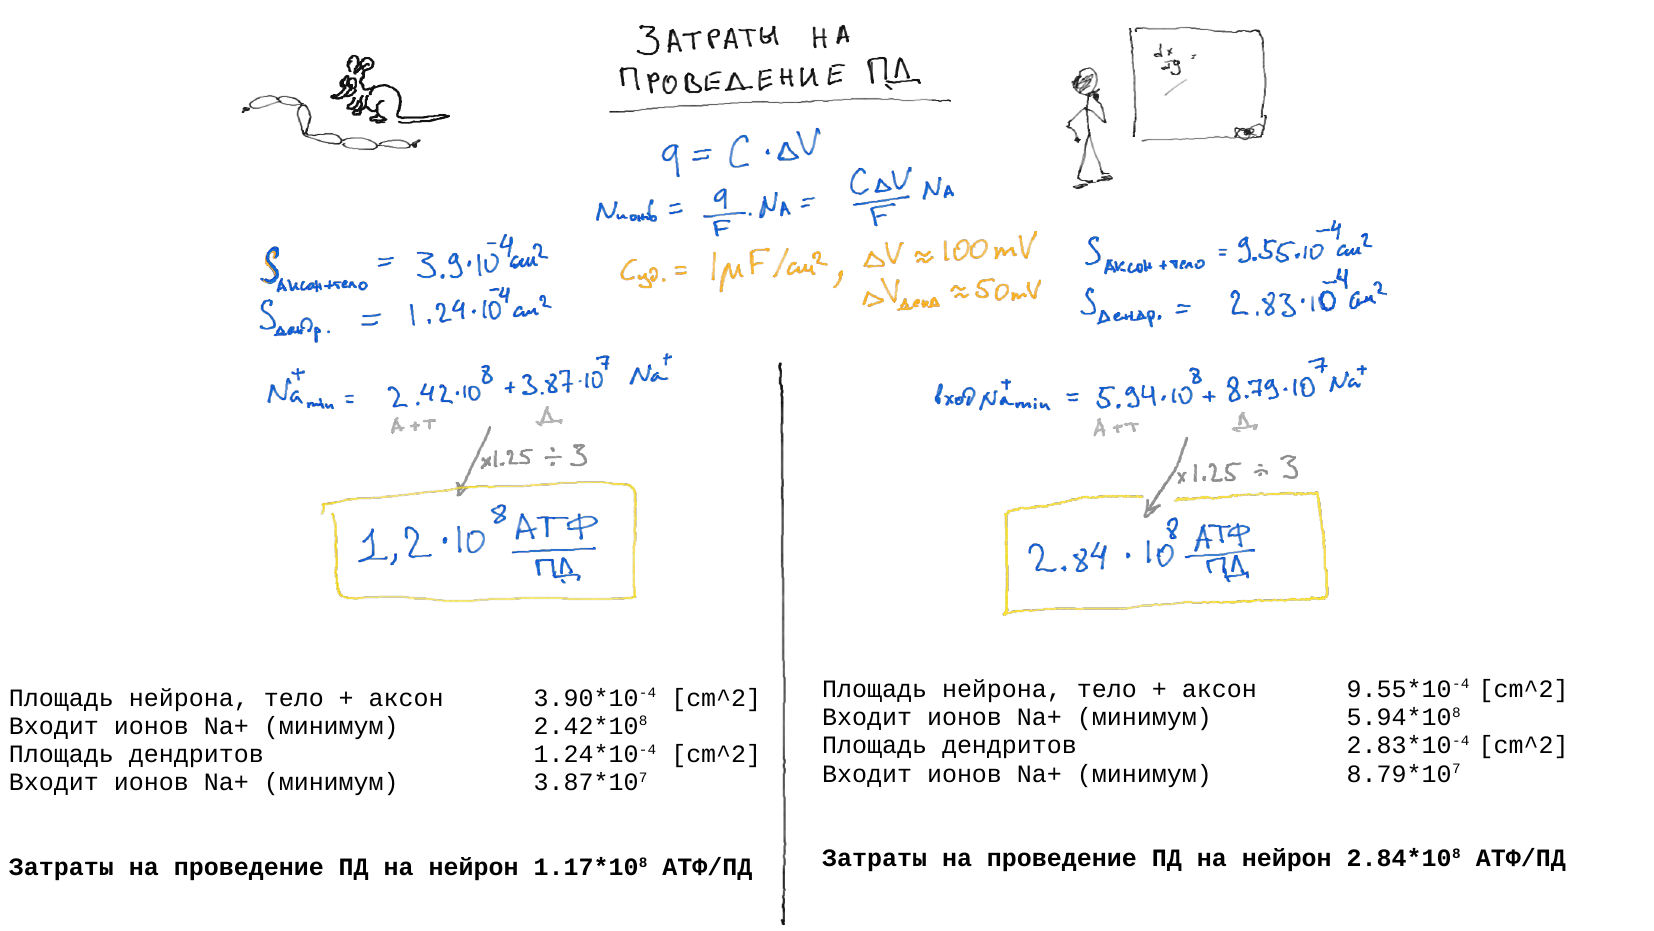

Площадь нейрона, тело + аксон 9.55*10-4 [cm^2]
Входит ионов Na+ (минимум) 5.94*108
Площадь дендритов 2.83*10-4 [cm^2]
Входит ионов Na+ (минимум) 8.79*107
Затраты на проведение ПД на нейрон 2.84*108 АТФ/ПД
Площадь нейрона, тело + аксон 3.90*10-4 [cm^2]
Входит ионов Na+ (минимум) 2.42*108
Площадь дендритов 1.24*10-4 [cm^2]
Входит ионов Na+ (минимум) 3.87*107
Затраты на проведение ПД на нейрон 1.17*108 АТФ/ПД